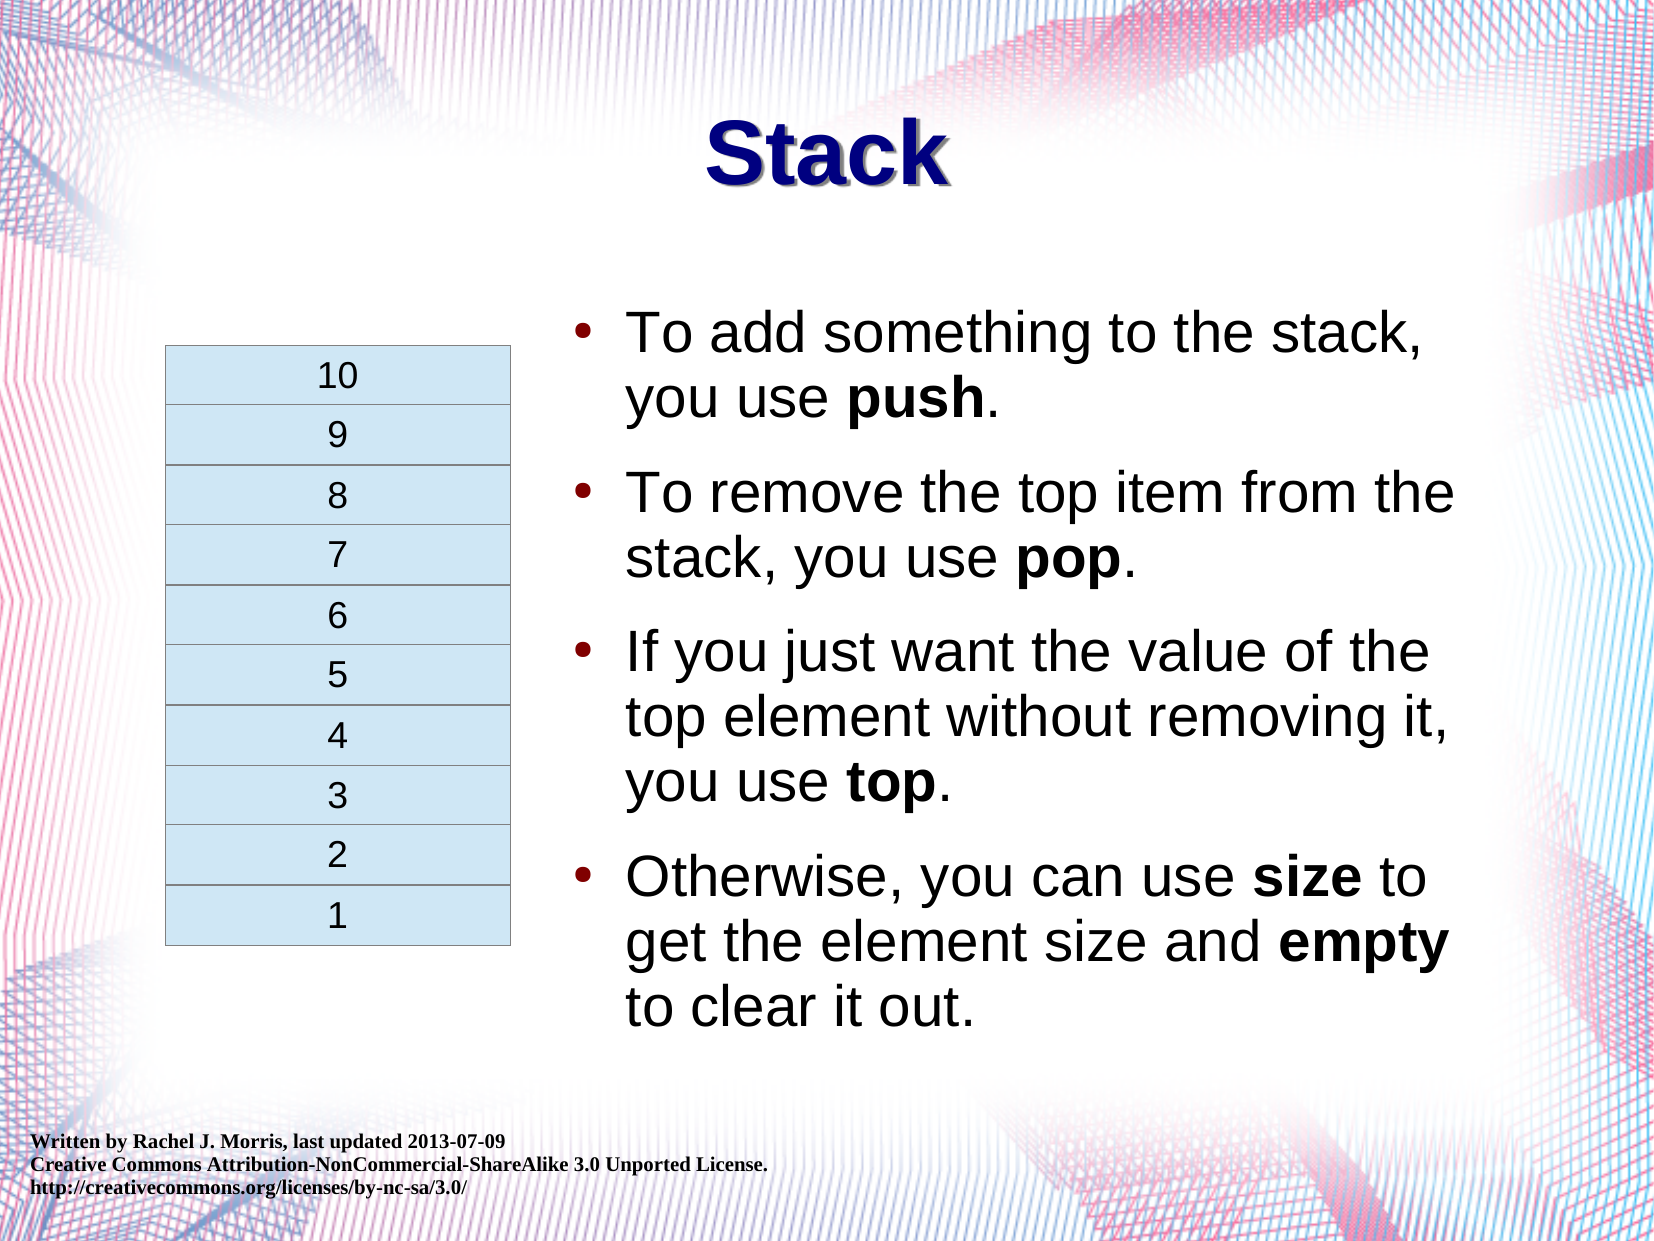

# Stack
To add something to the stack, you use push.
To remove the top item from the stack, you use pop.
If you just want the value of the top element without removing it, you use top.
Otherwise, you can use size to get the element size and empty to clear it out.
10
9
8
7
6
5
4
3
2
1